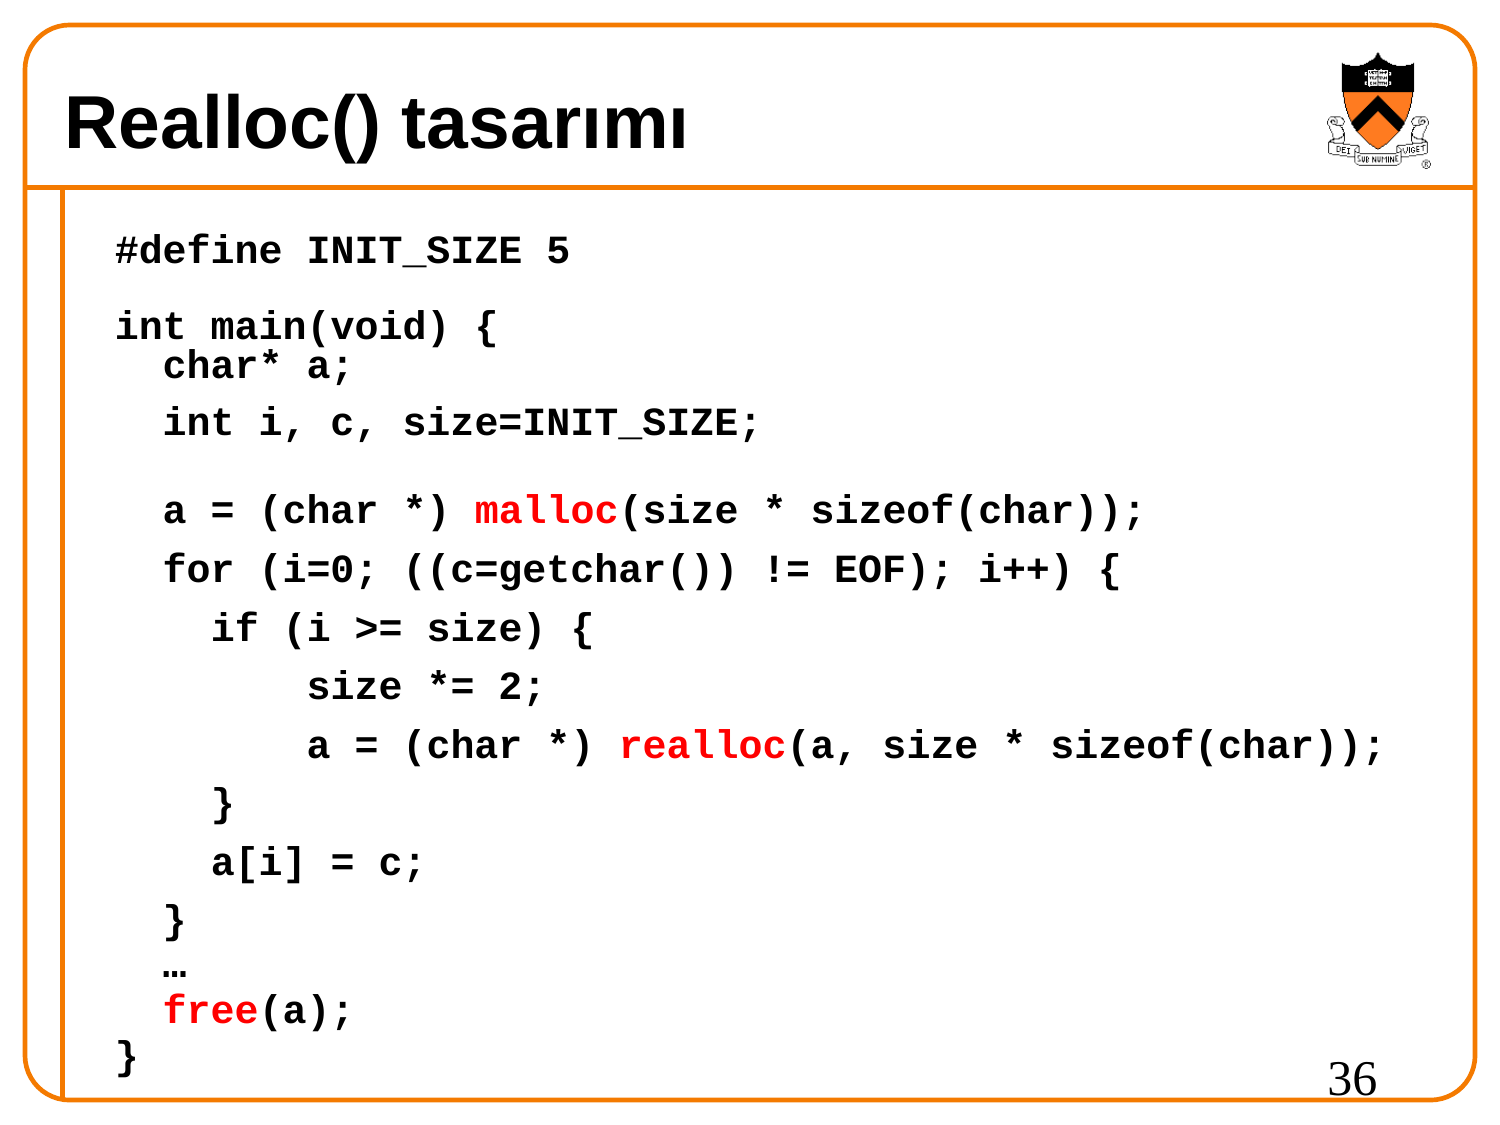

# Realloc() tasarımı
#define INIT_SIZE 5
int main(void) {
 char* a;
 int i, c, size=INIT_SIZE;
 a = (char *) malloc(size * sizeof(char));
 for (i=0; ((c=getchar()) != EOF); i++) {
 if (i >= size) {
 size *= 2;
 a = (char *) realloc(a, size * sizeof(char));
 }
 a[i] = c;
 }
 …
 free(a);
}
36